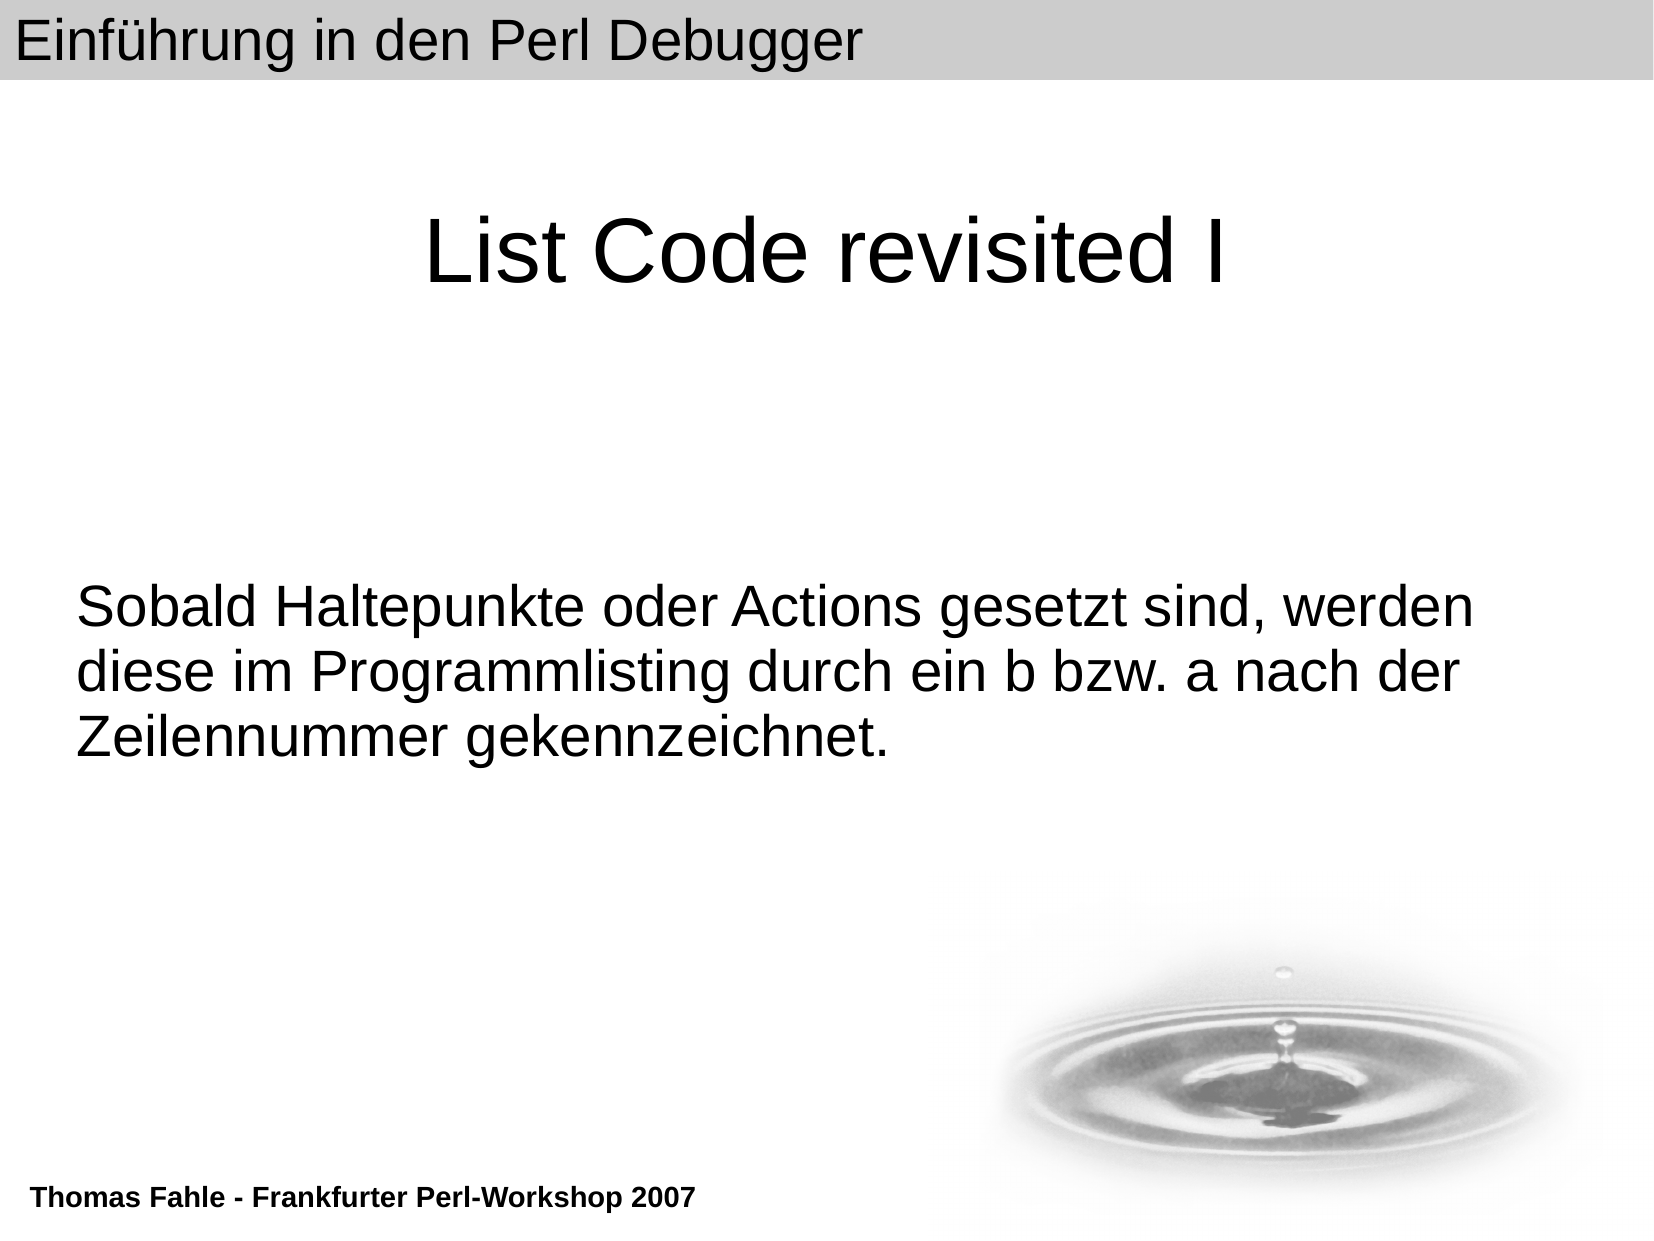

# List Code revisited I
Sobald Haltepunkte oder Actions gesetzt sind, werden diese im Programmlisting durch ein b bzw. a nach der Zeilennummer gekennzeichnet.